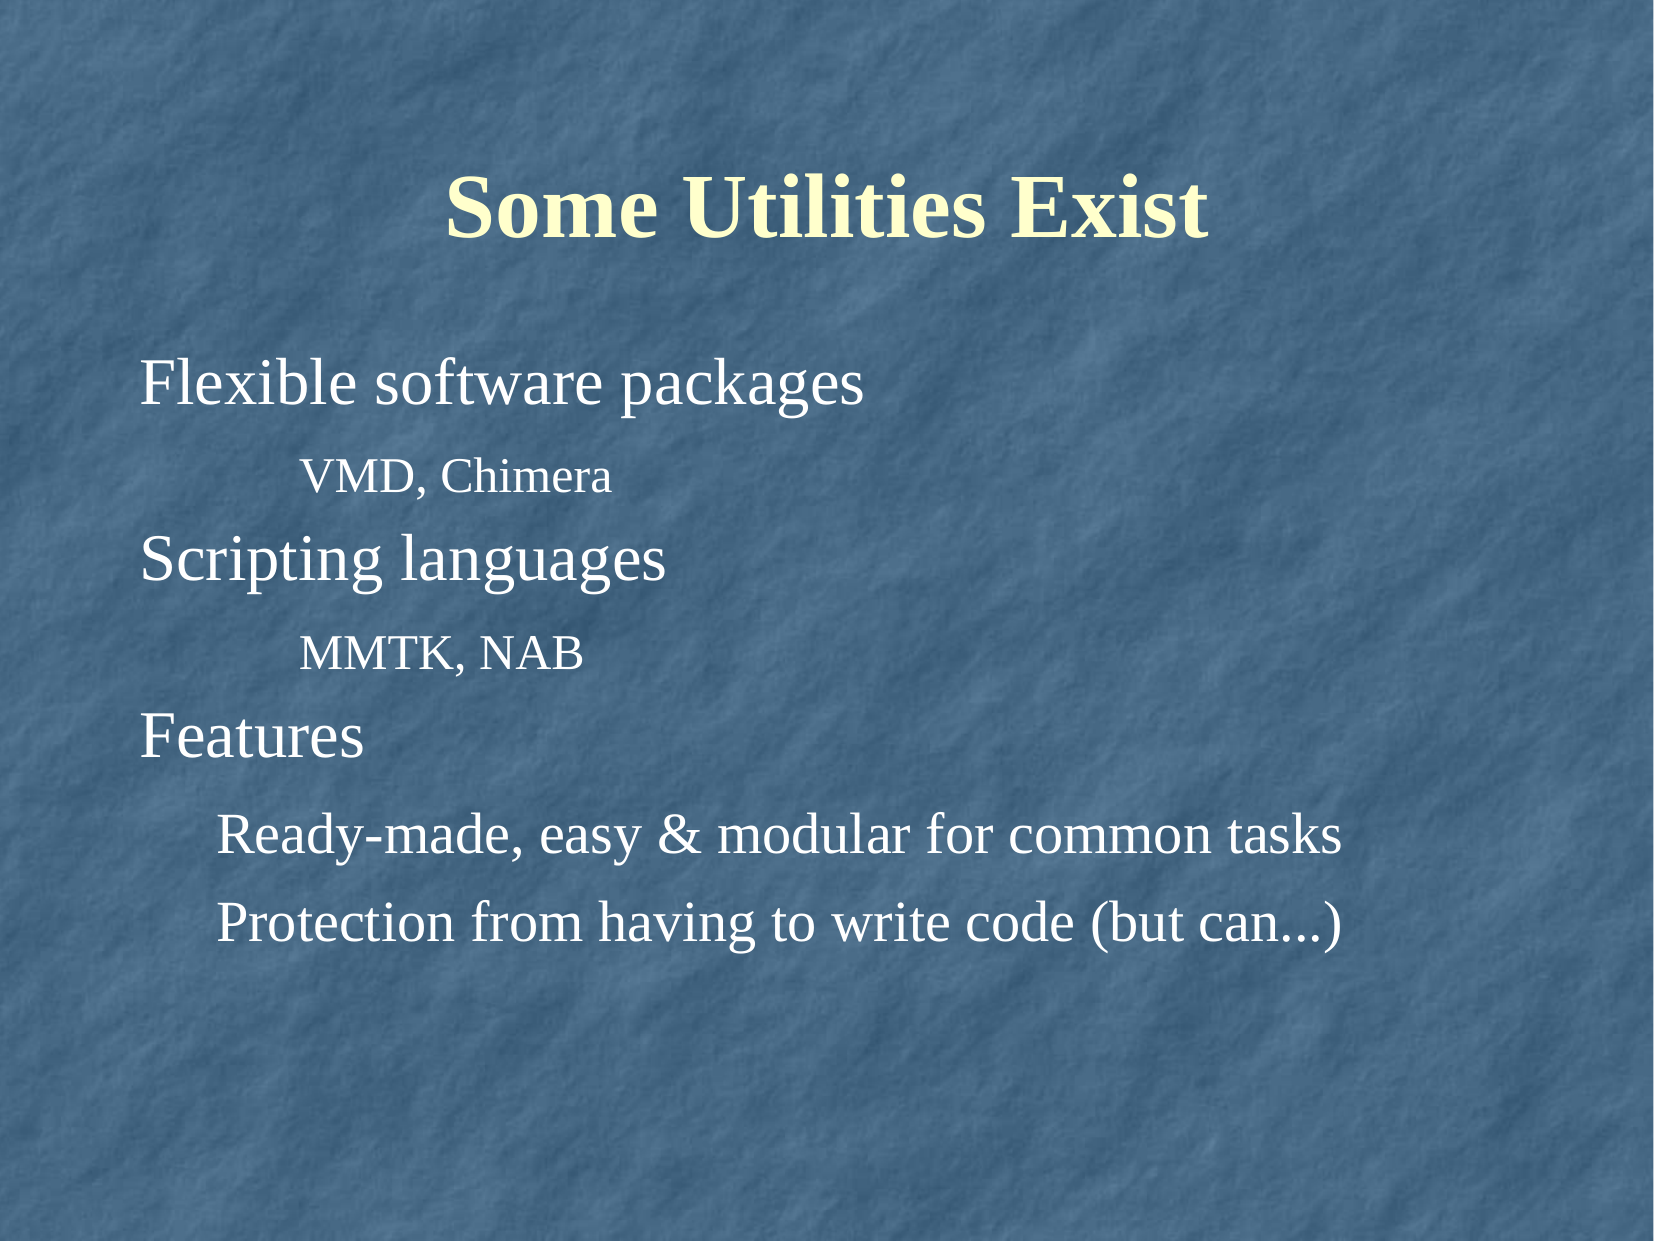

# Some Utilities Exist
Flexible software packages
VMD, Chimera
Scripting languages
MMTK, NAB
Features
Ready-made, easy & modular for common tasks
Protection from having to write code (but can...)